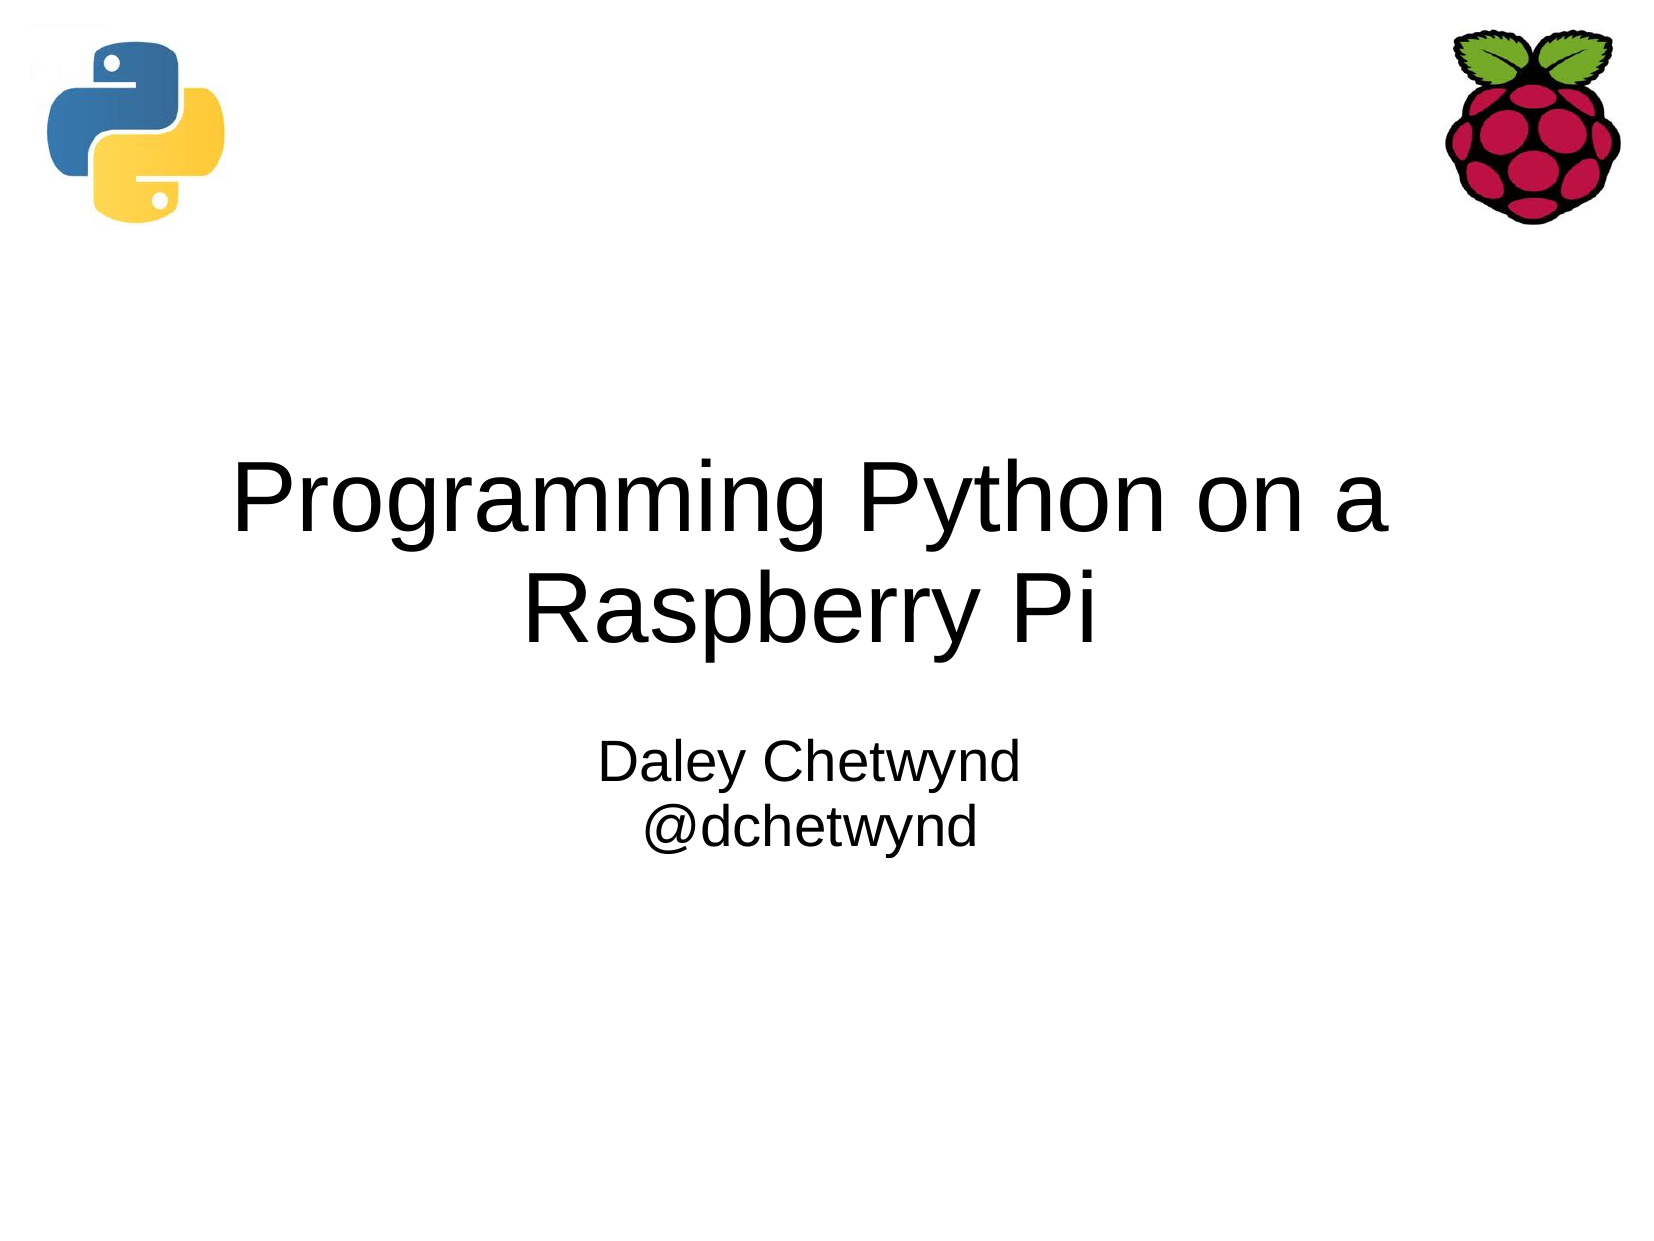

# Programming Python on a Raspberry Pi
Daley Chetwynd
@dchetwynd